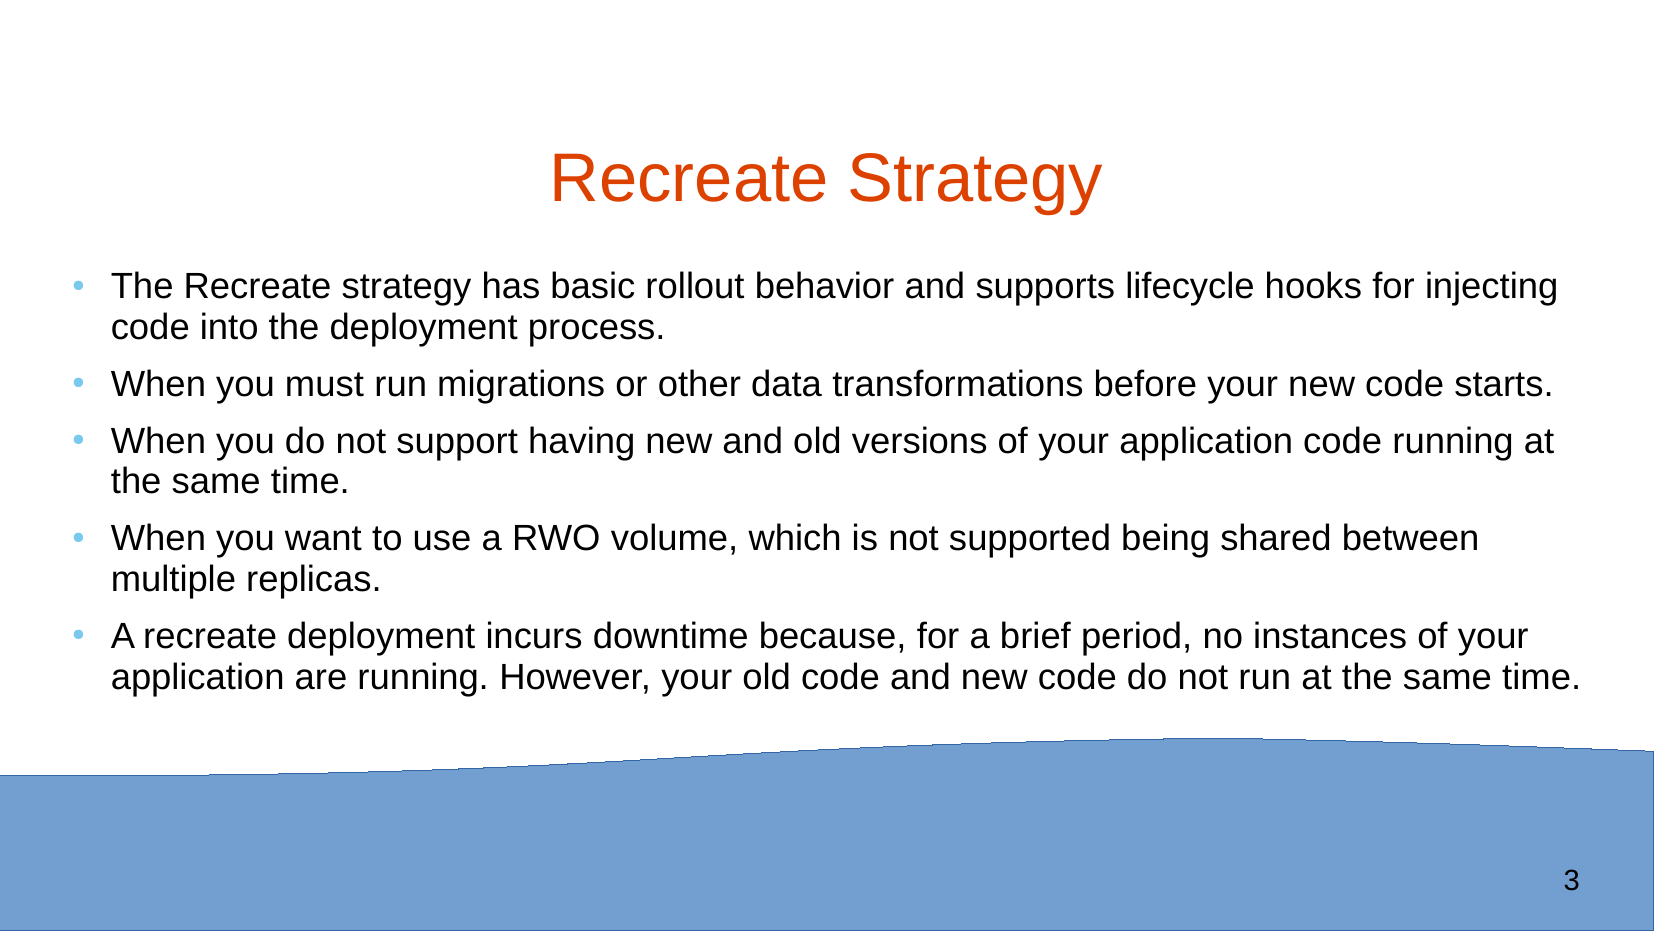

# Recreate Strategy
The Recreate strategy has basic rollout behavior and supports lifecycle hooks for injecting code into the deployment process.
When you must run migrations or other data transformations before your new code starts.
When you do not support having new and old versions of your application code running at the same time.
When you want to use a RWO volume, which is not supported being shared between multiple replicas.
A recreate deployment incurs downtime because, for a brief period, no instances of your application are running. However, your old code and new code do not run at the same time.